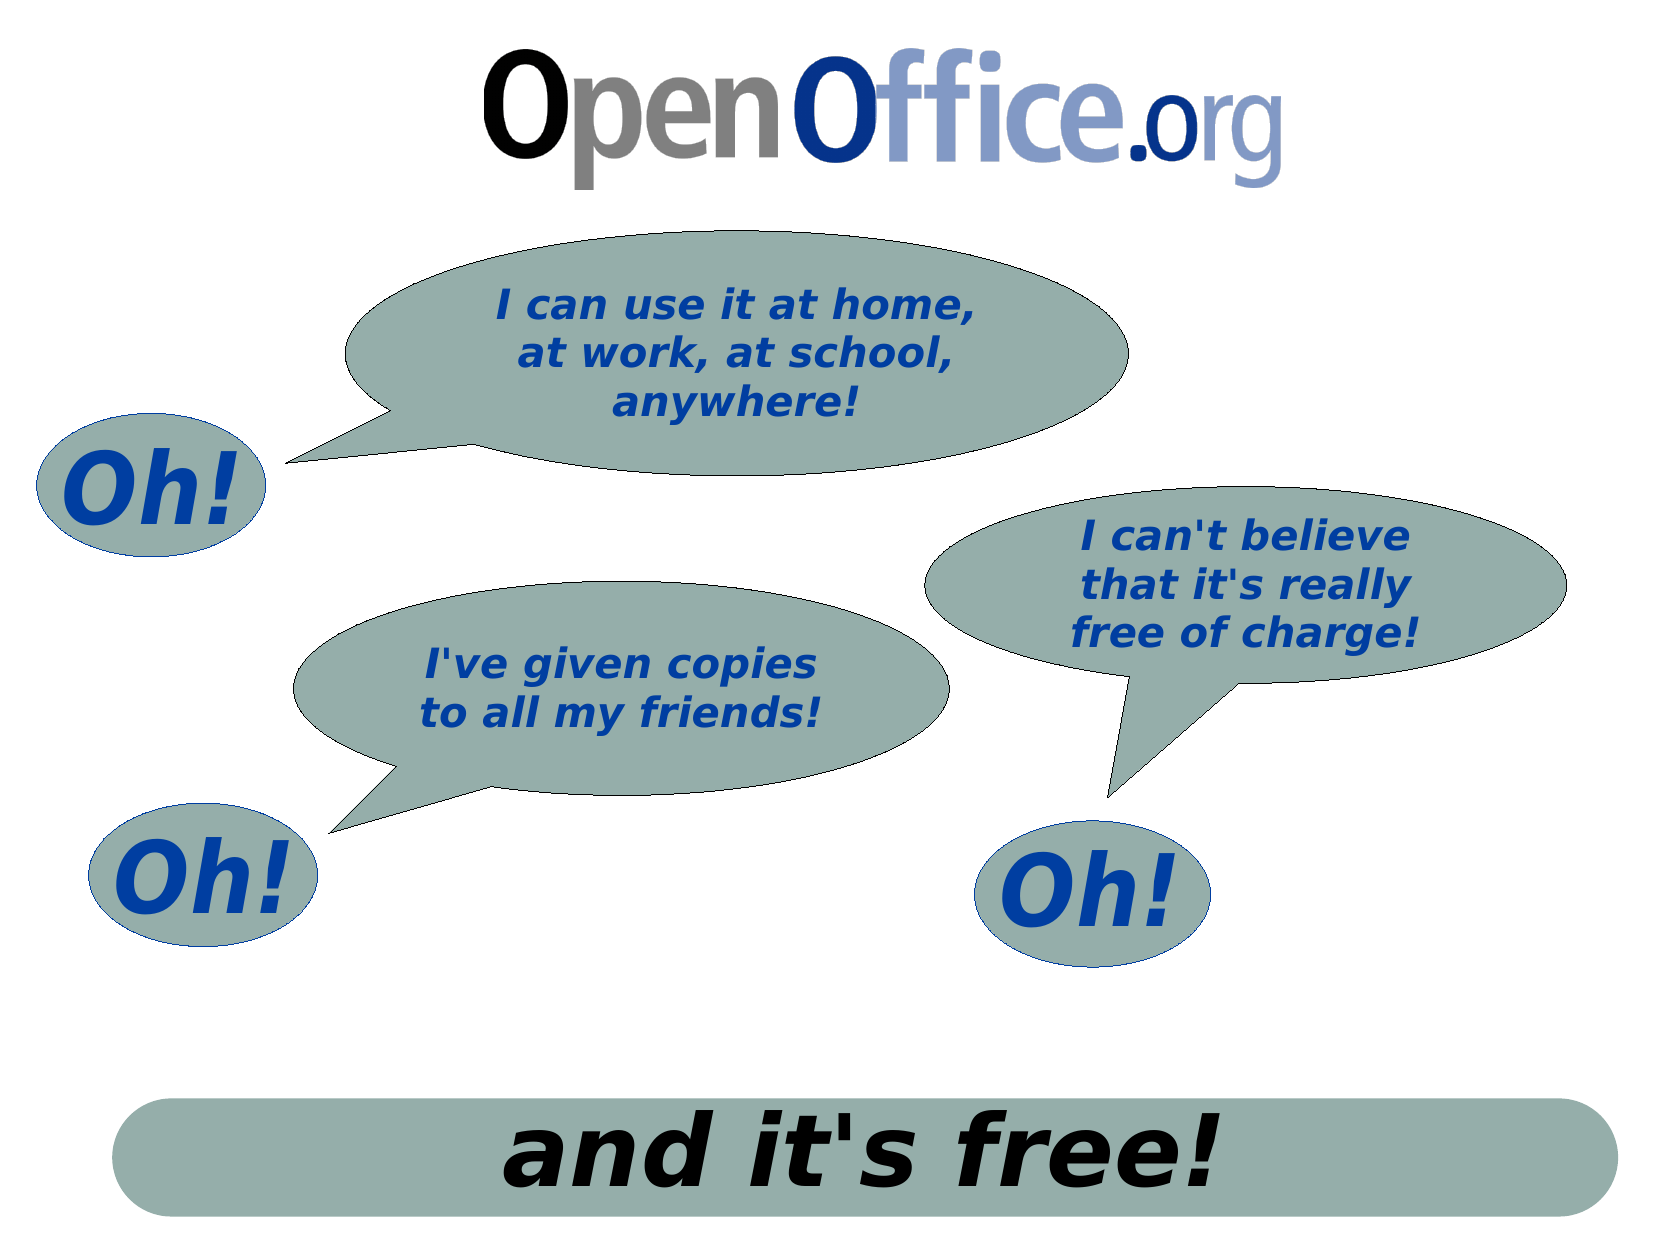

Oh!
Oh!
Oh!
I can use it at home, at work, at school, anywhere!
I can't believe that it's really free of charge!
I've given copies to all my friends!
and it's free!